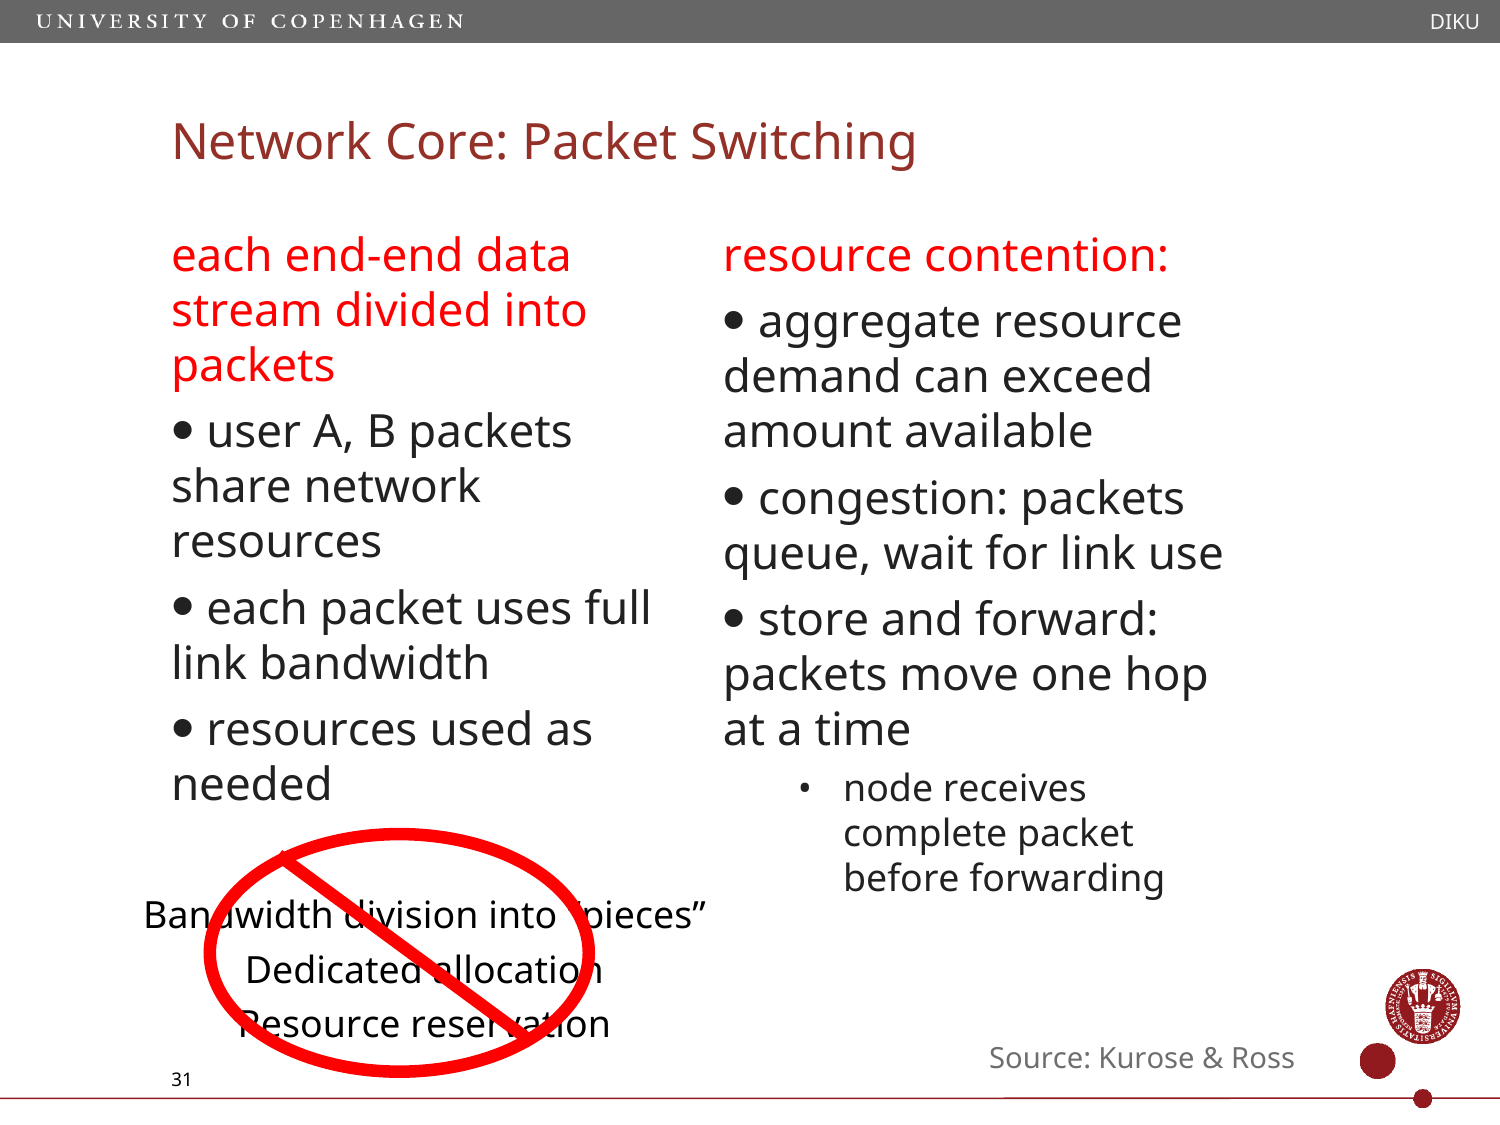

DIKU
Network Core: Packet Switching
each end-end data stream divided into packets
 user A, B packets share network resources
 each packet uses full link bandwidth
 resources used as needed
resource contention:
 aggregate resource demand can exceed amount available
 congestion: packets queue, wait for link use
 store and forward: packets move one hop at a time
node receives complete packet before forwarding
Bandwidth division into “pieces”
Dedicated allocation
Resource reservation
Source: Kurose & Ross